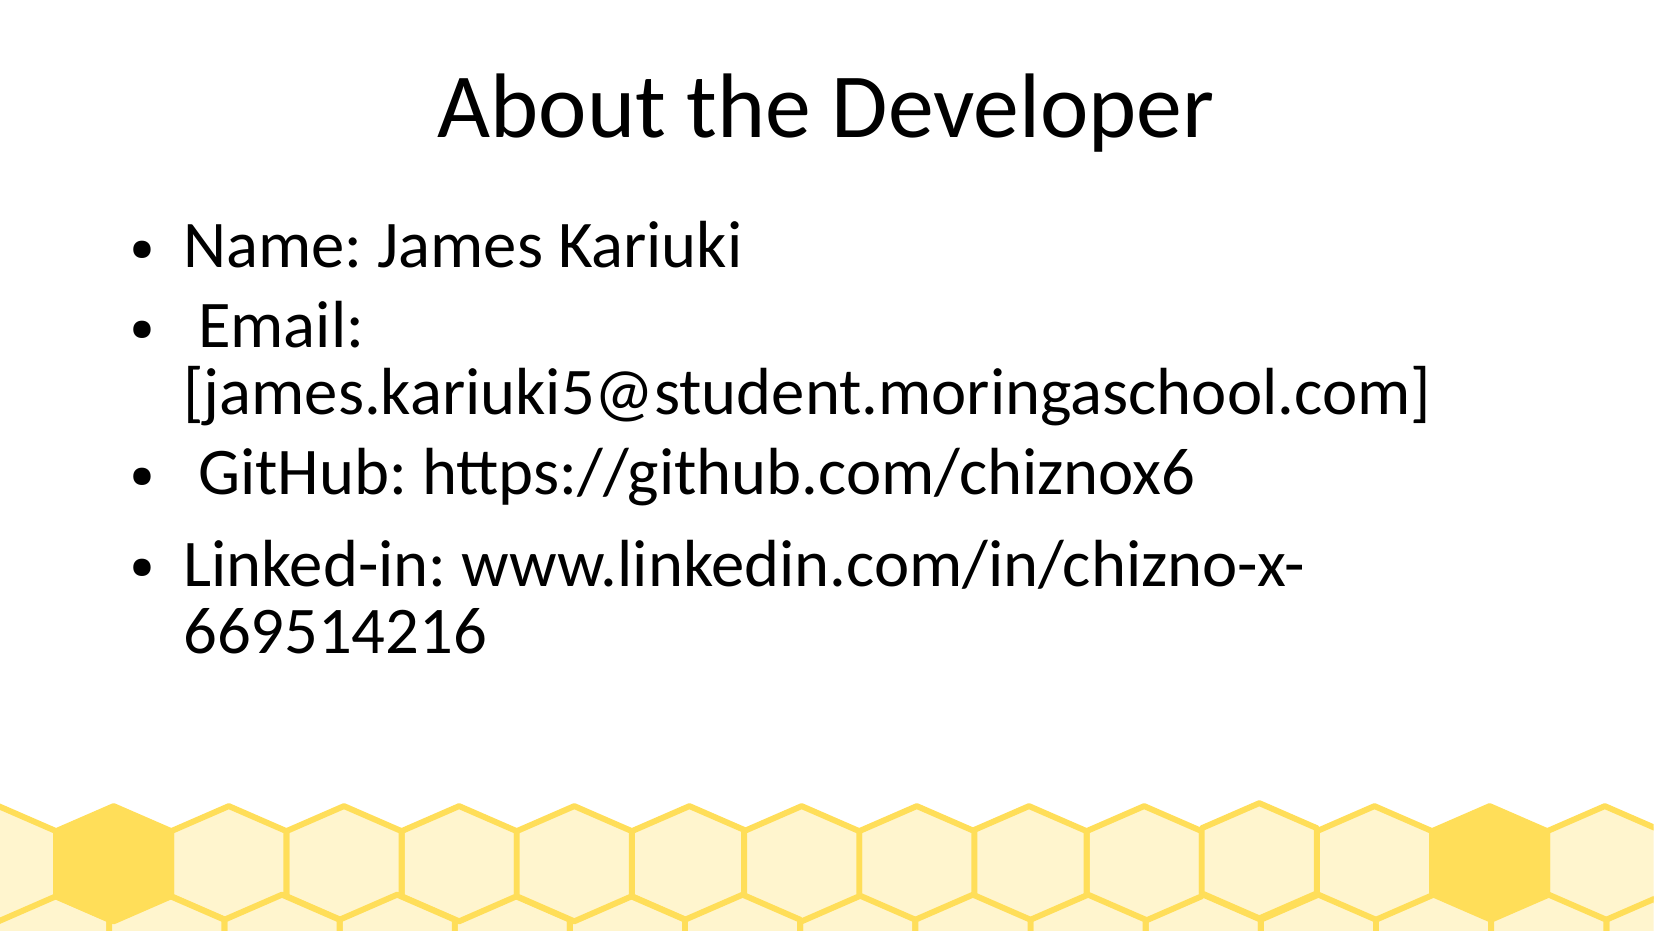

# About the Developer
Name: James Kariuki
 Email: [james.kariuki5@student.moringaschool.com]
 GitHub: https://github.com/chiznox6
Linked-in: www.linkedin.com/in/chizno-x-669514216